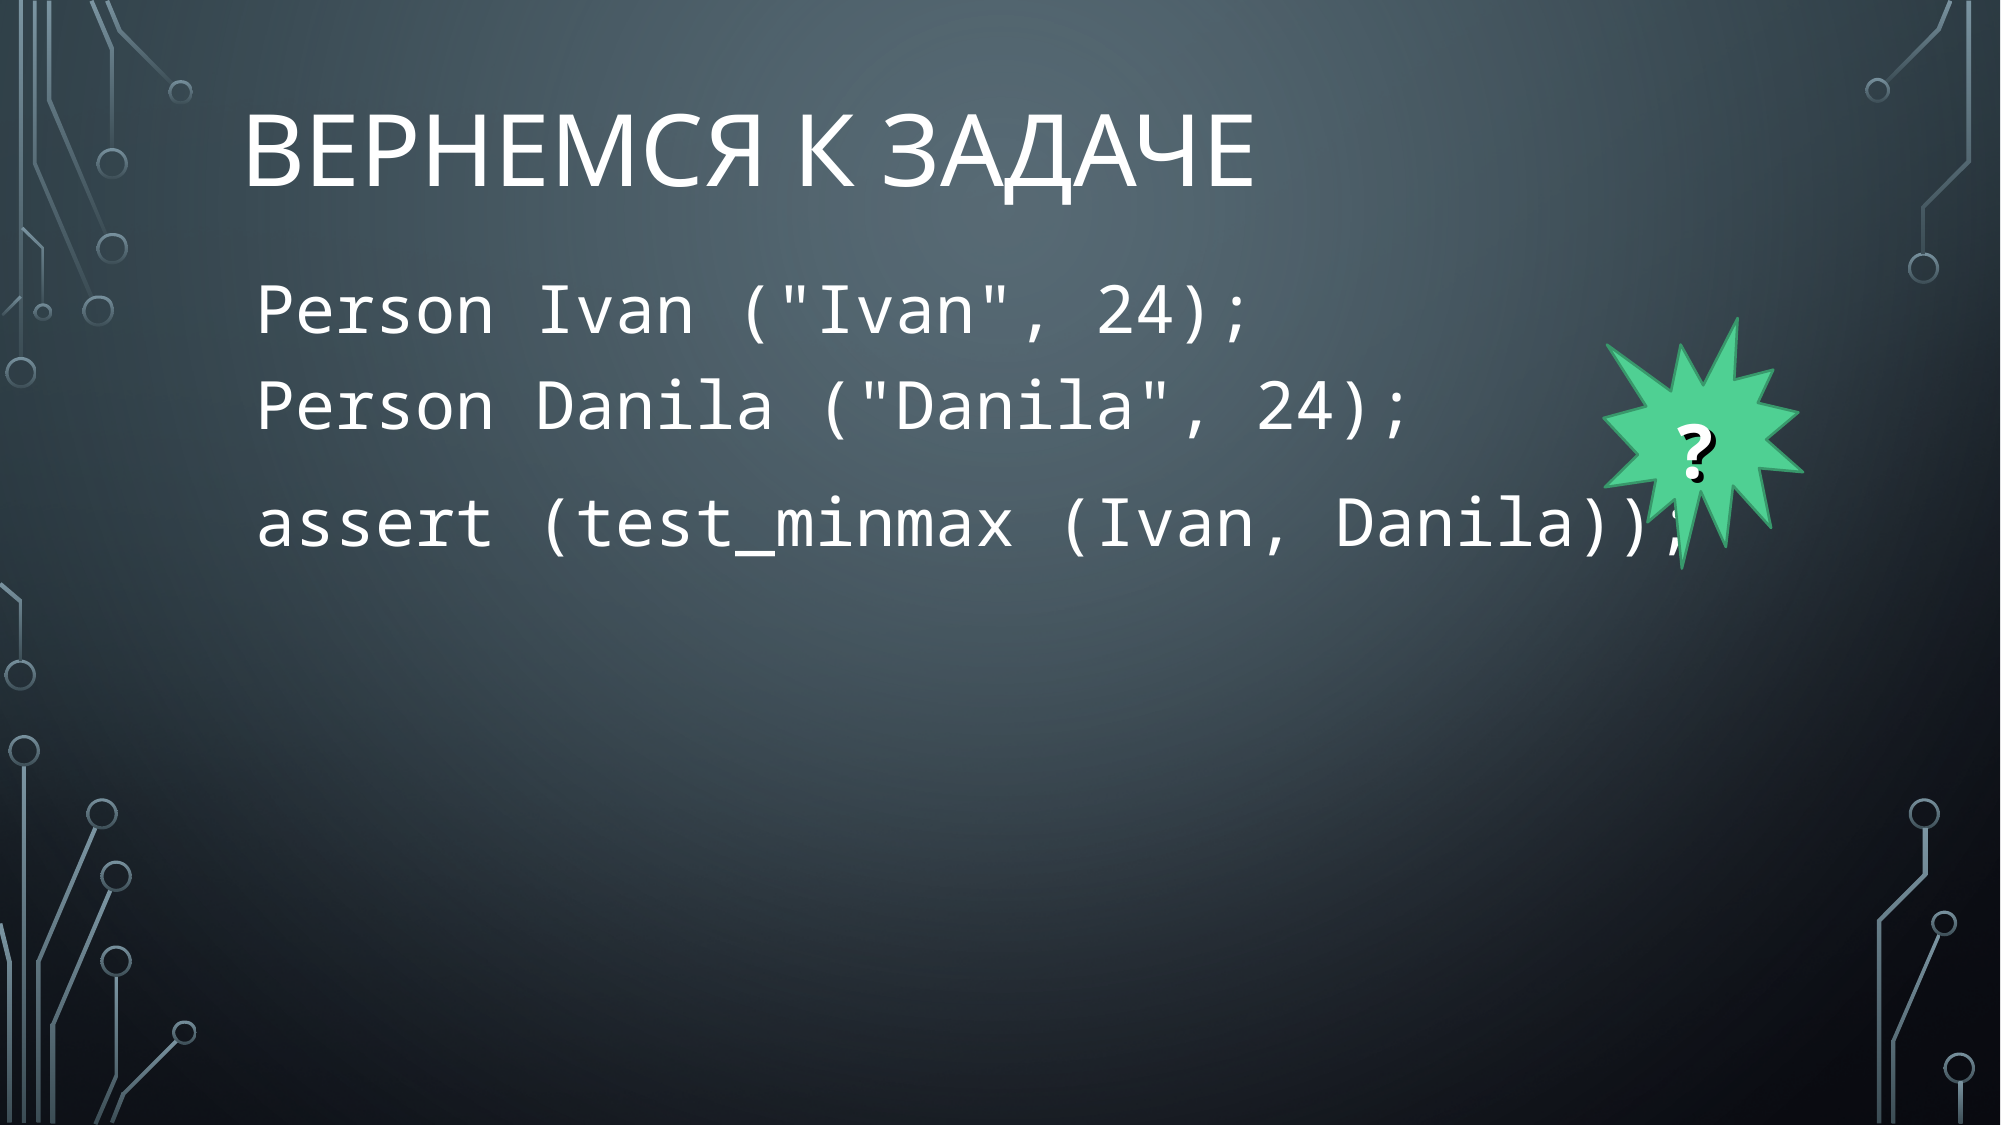

# Вернемся к задаче
Person Ivan ("Ivan", 24);
Person Danila ("Danila", 24);
assert (test_minmax (Ivan, Danila));
?